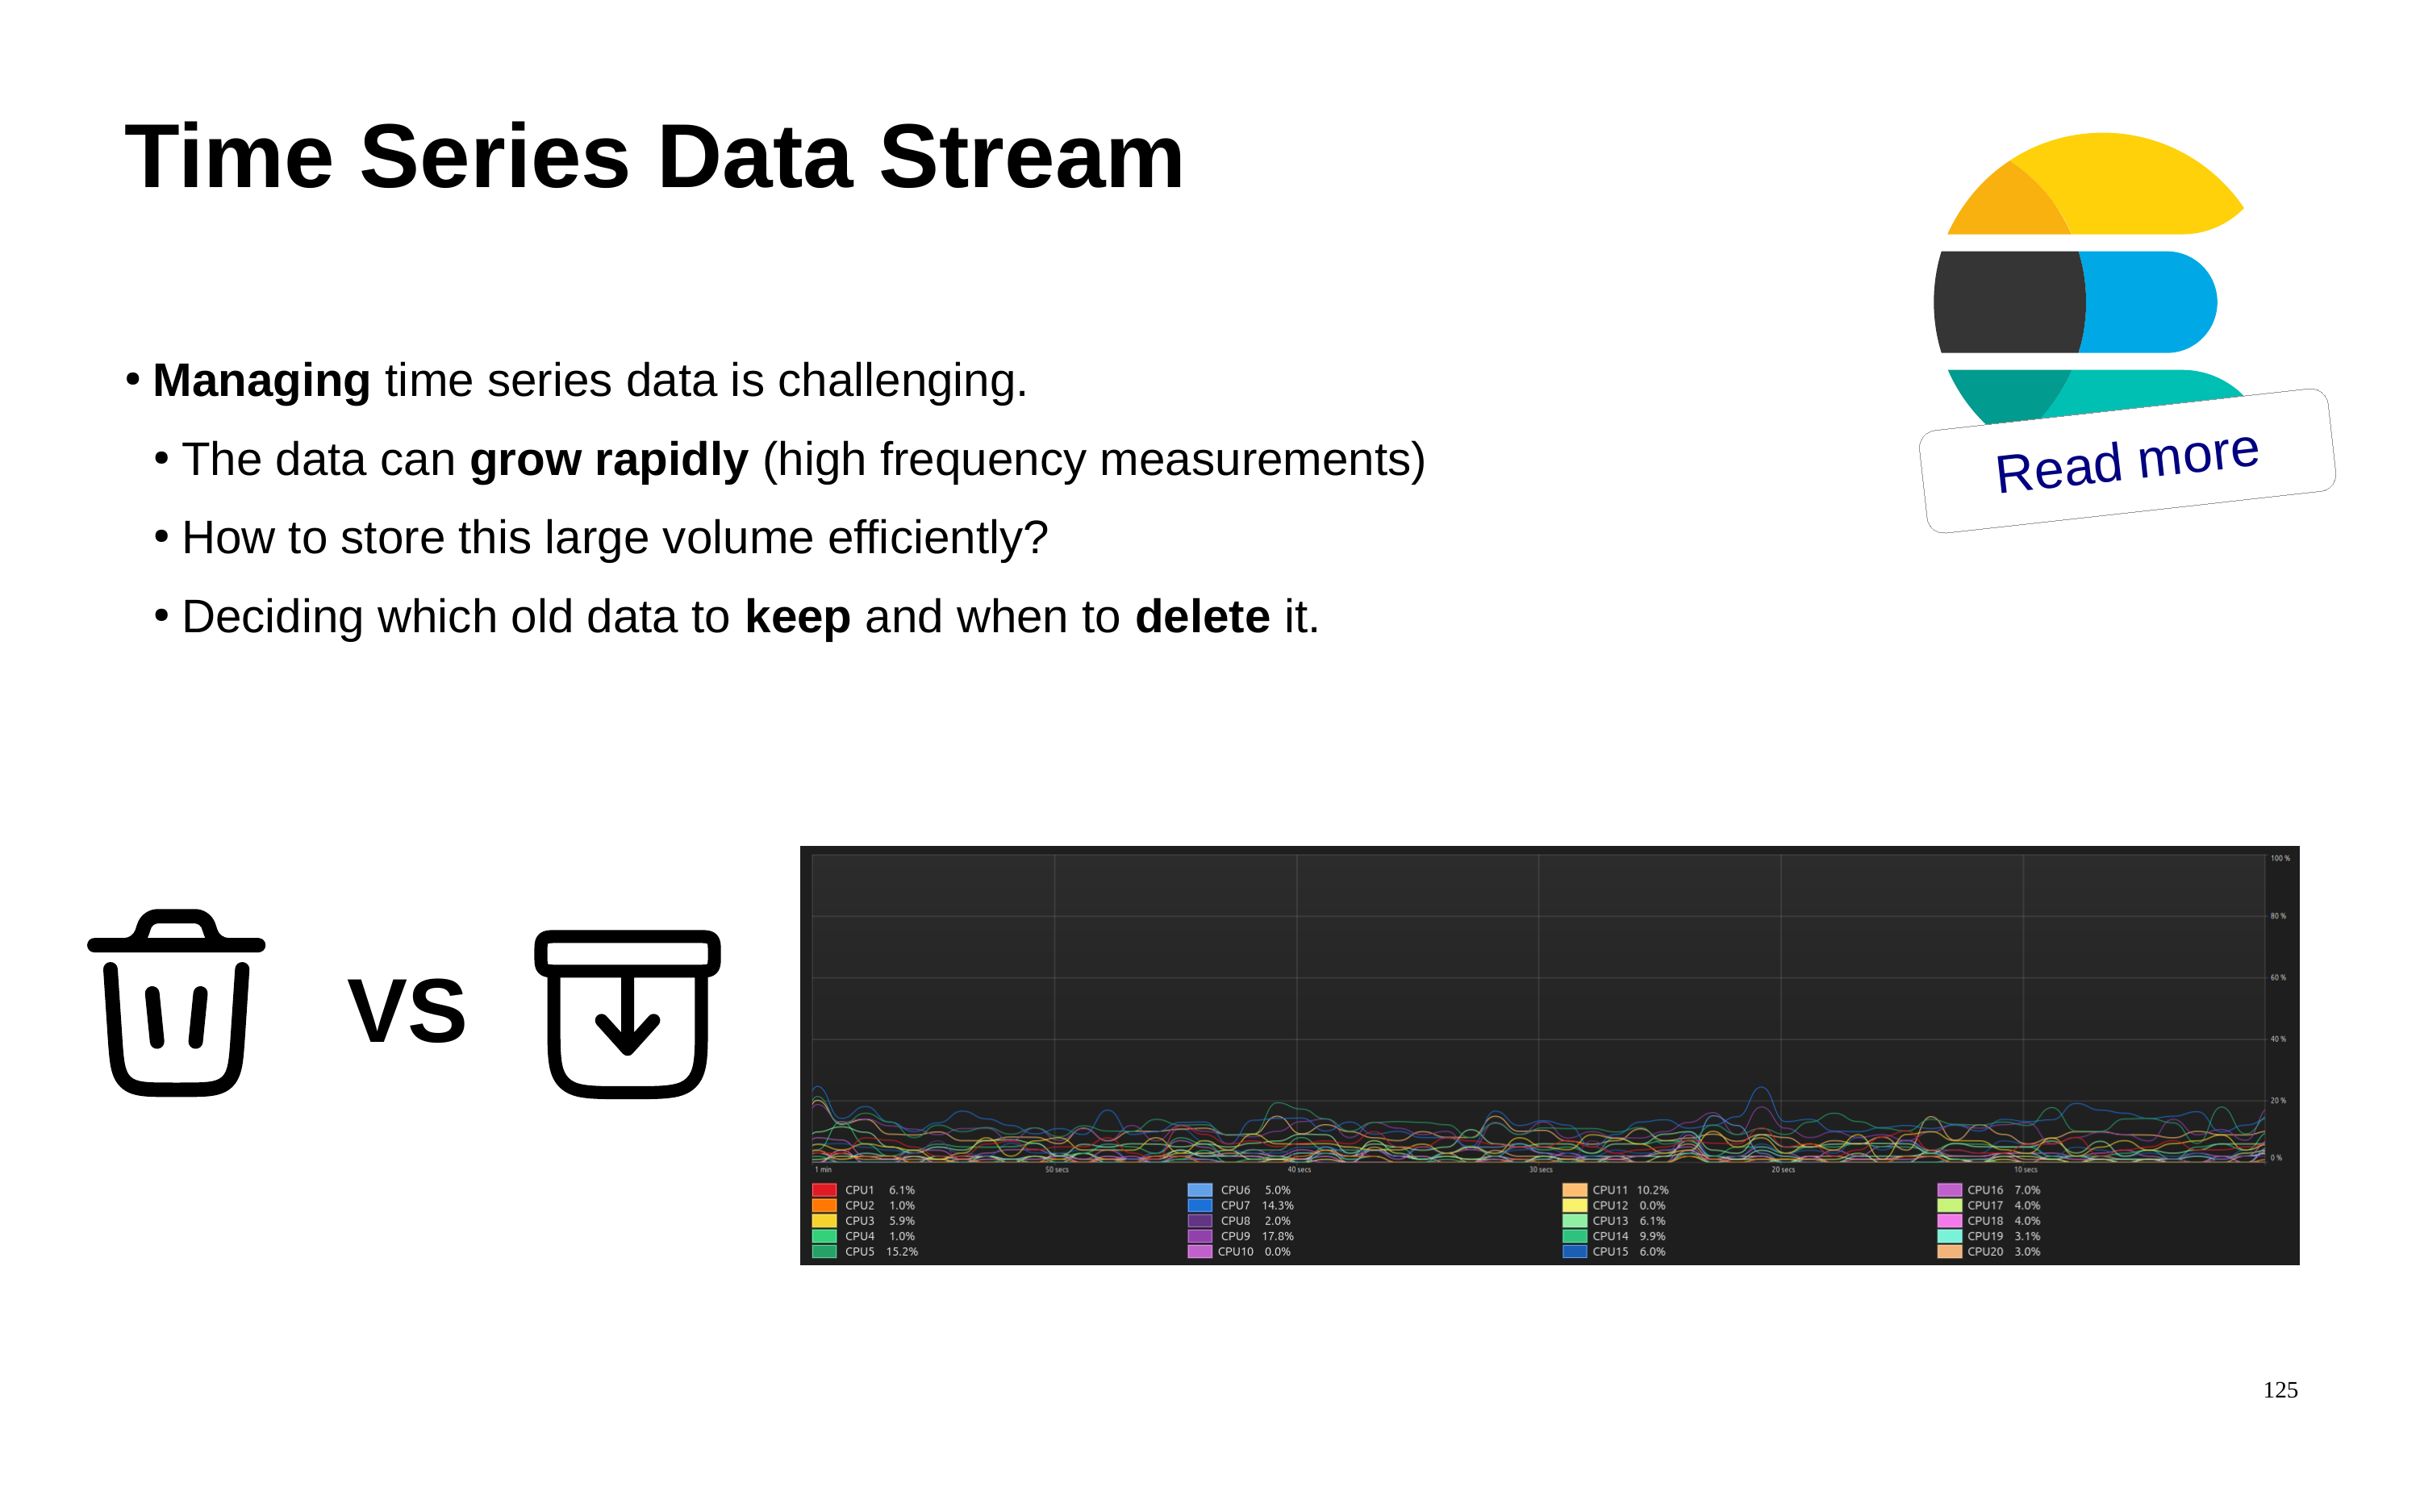

Time Series Data Stream
Managing time series data is challenging.
The data can grow rapidly (high frequency measurements)
How to store this large volume efficiently?
Deciding which old data to keep and when to delete it.
Read more
VS
125